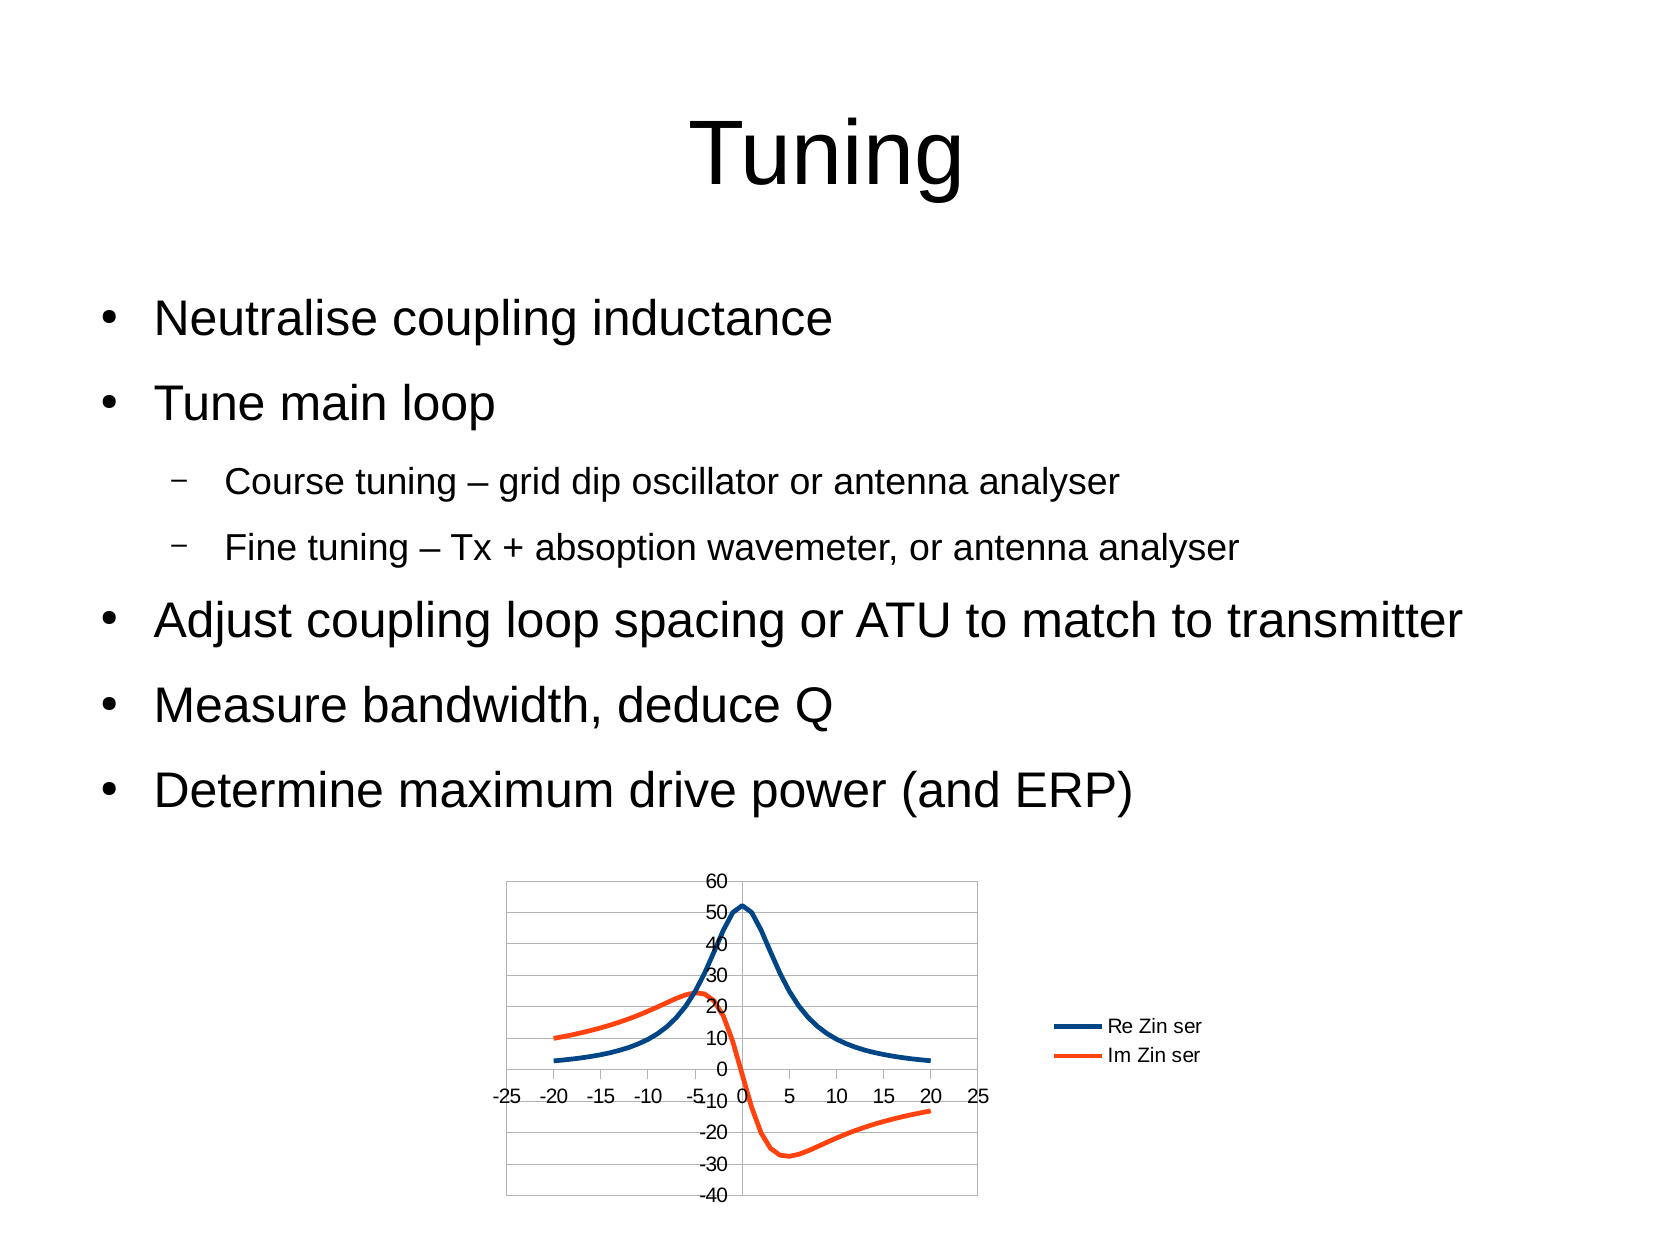

# Tuning
Neutralise coupling inductance
Tune main loop
Course tuning – grid dip oscillator or antenna analyser
Fine tuning – Tx + absoption wavemeter, or antenna analyser
Adjust coupling loop spacing or ATU to match to transmitter
Measure bandwidth, deduce Q
Determine maximum drive power (and ERP)
### Chart
| Category | Re Zin ser | Im Zin ser |
|---|---|---|